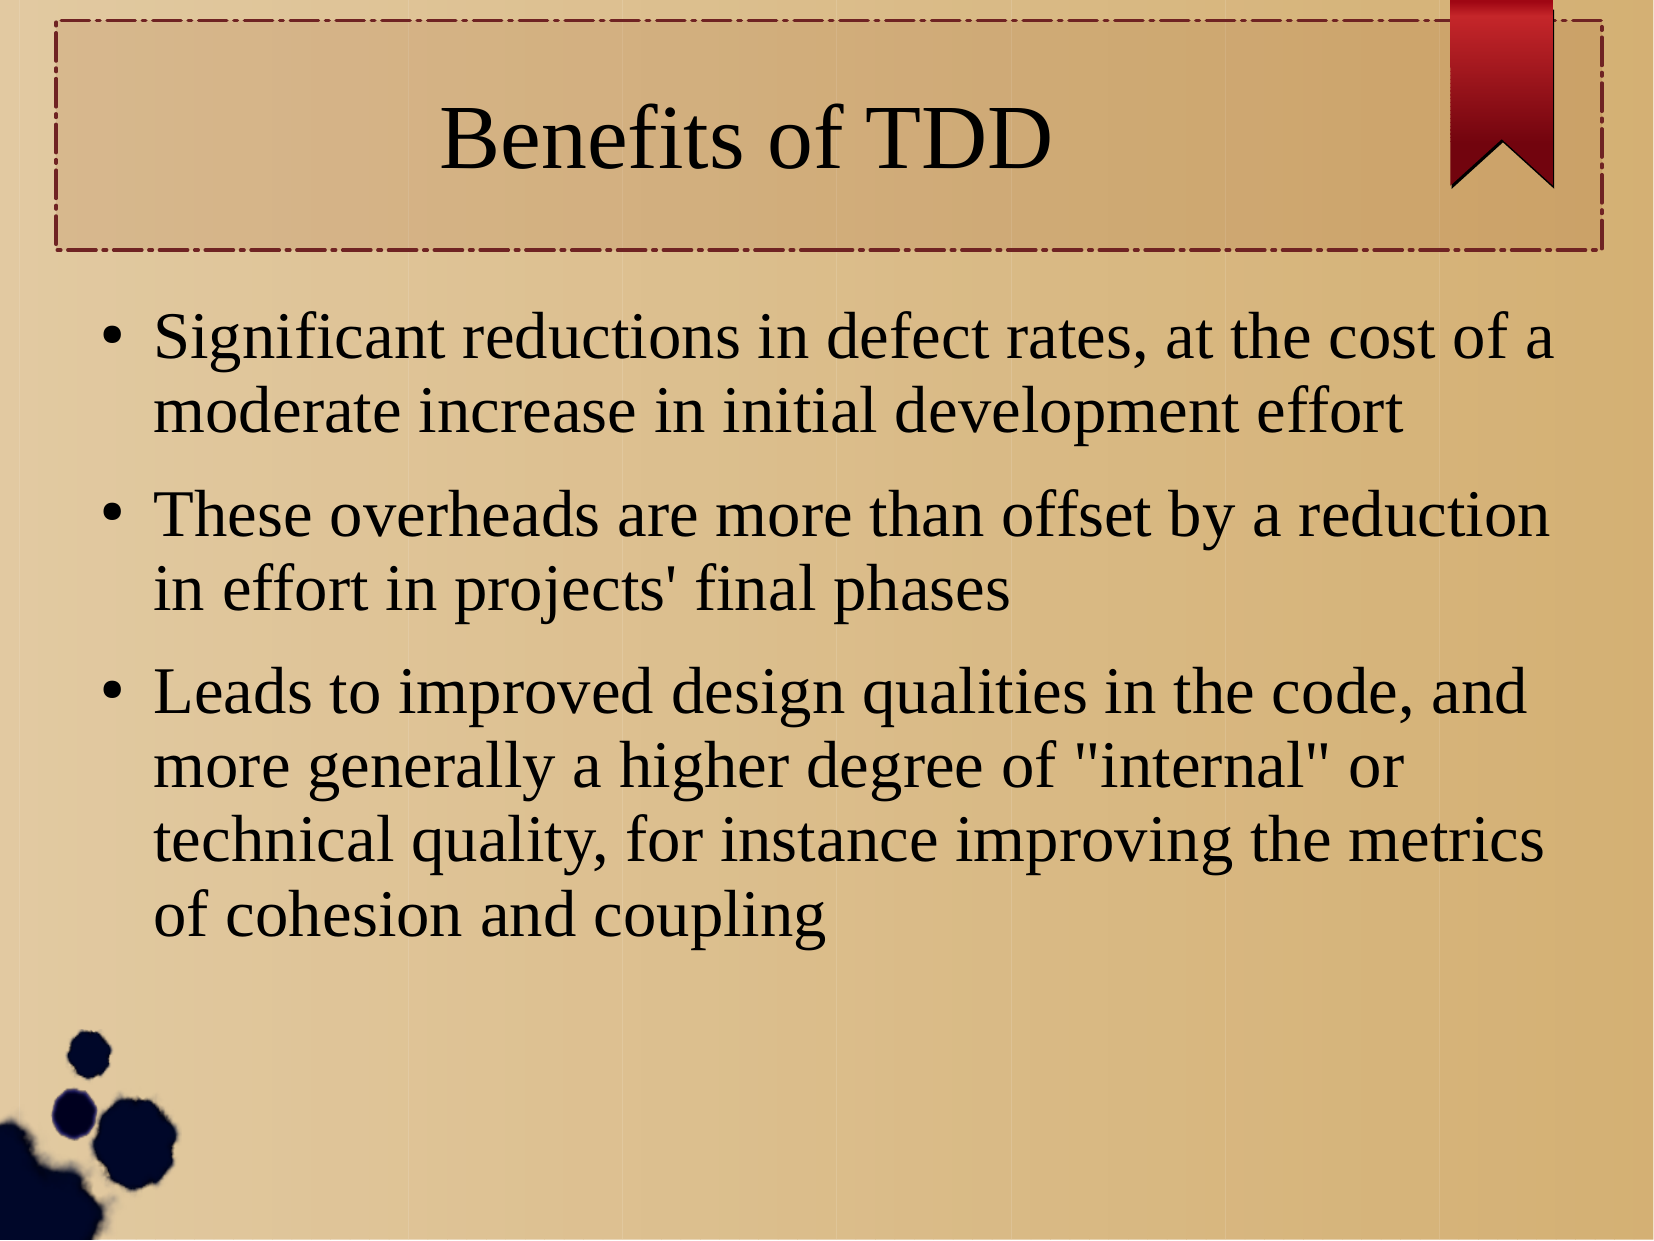

# Benefits of TDD
Significant reductions in defect rates, at the cost of a moderate increase in initial development effort
These overheads are more than offset by a reduction in effort in projects' final phases
Leads to improved design qualities in the code, and more generally a higher degree of "internal" or technical quality, for instance improving the metrics of cohesion and coupling